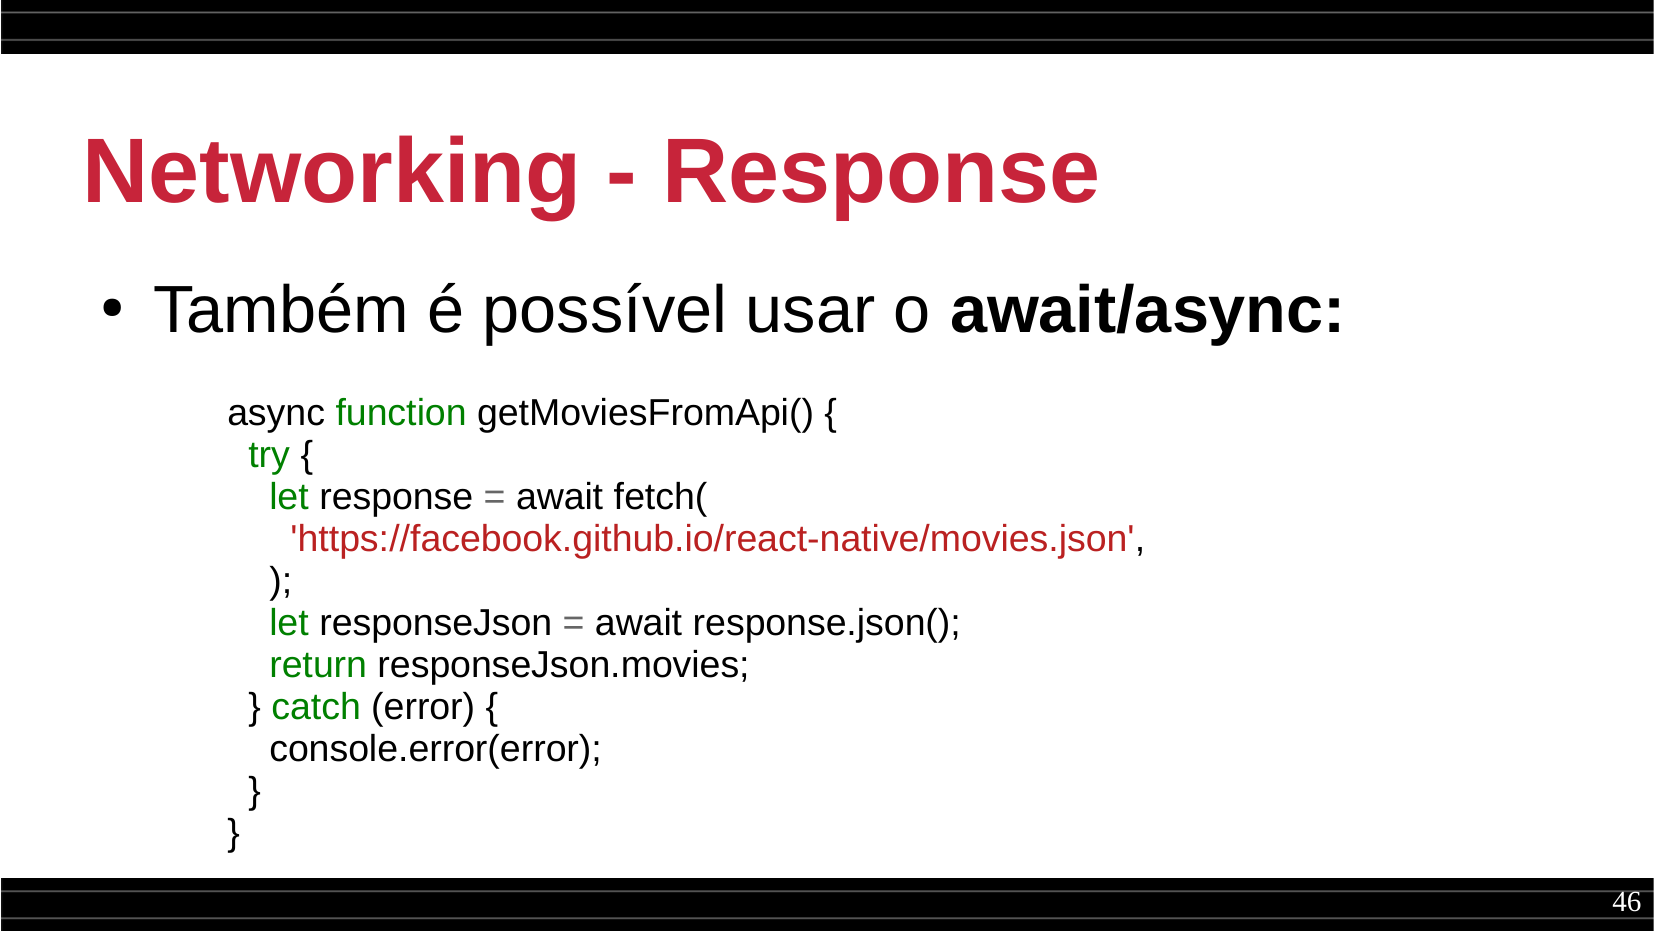

# Networking - Response
Também é possível usar o await/async:
async function getMoviesFromApi() {
 try {
 let response = await fetch(
 'https://facebook.github.io/react-native/movies.json',
 );
 let responseJson = await response.json();
 return responseJson.movies;
 } catch (error) {
 console.error(error);
 }
}